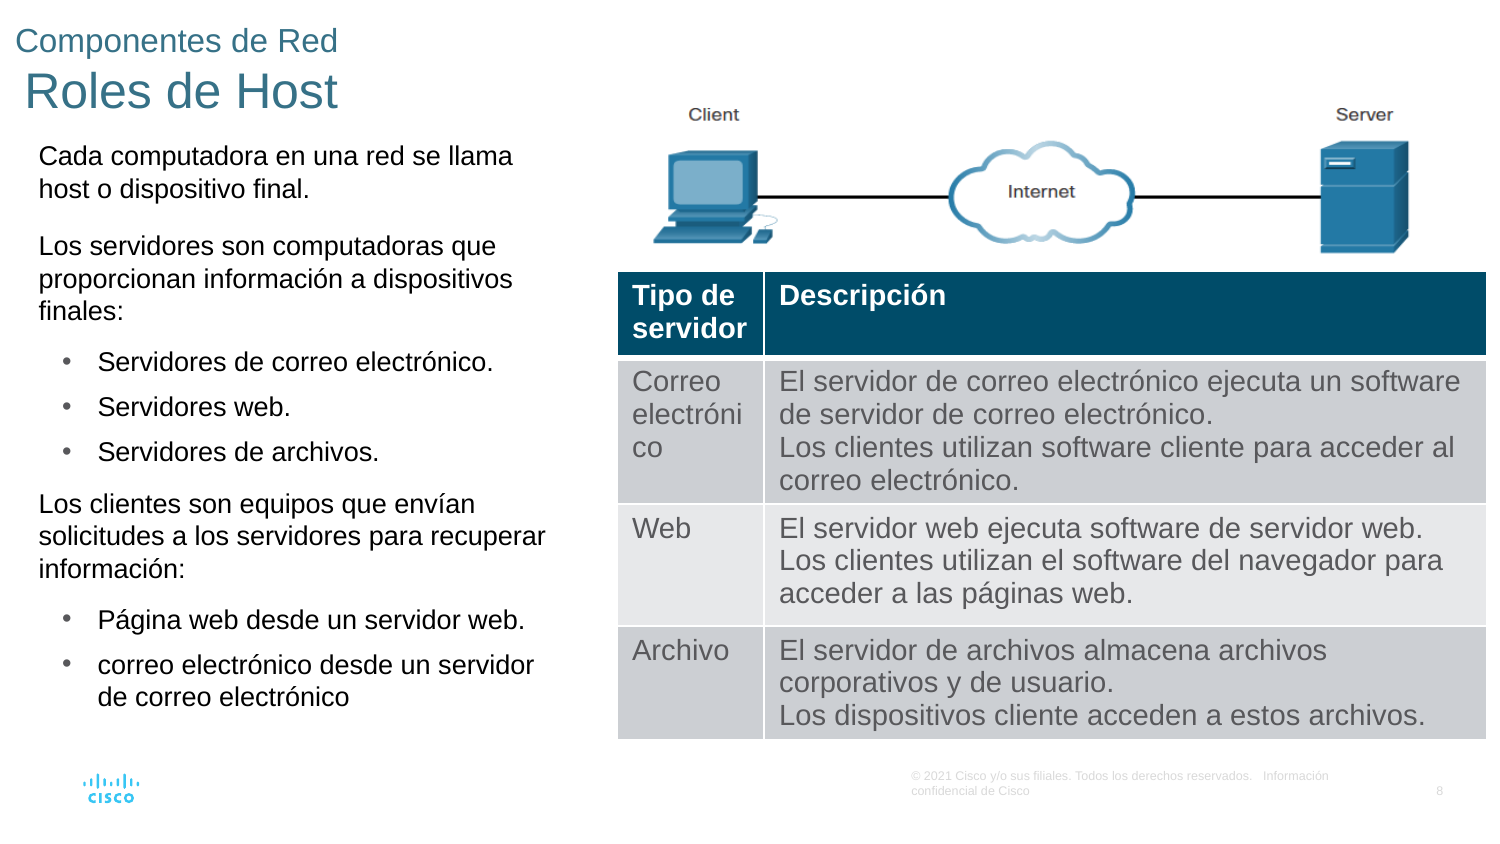

# Componentes de Red Roles de Host
Cada computadora en una red se llama host o dispositivo final.
Los servidores son computadoras que proporcionan información a dispositivos finales:
Servidores de correo electrónico.
Servidores web.
Servidores de archivos.
Los clientes son equipos que envían solicitudes a los servidores para recuperar información:
Página web desde un servidor web.
correo electrónico desde un servidor de correo electrónico
| Tipo de servidor | Descripción |
| --- | --- |
| Correo electrónico | El servidor de correo electrónico ejecuta un software de servidor de correo electrónico. Los clientes utilizan software cliente para acceder al correo electrónico. |
| Web | El servidor web ejecuta software de servidor web. Los clientes utilizan el software del navegador para acceder a las páginas web. |
| Archivo | El servidor de archivos almacena archivos corporativos y de usuario. Los dispositivos cliente acceden a estos archivos. |